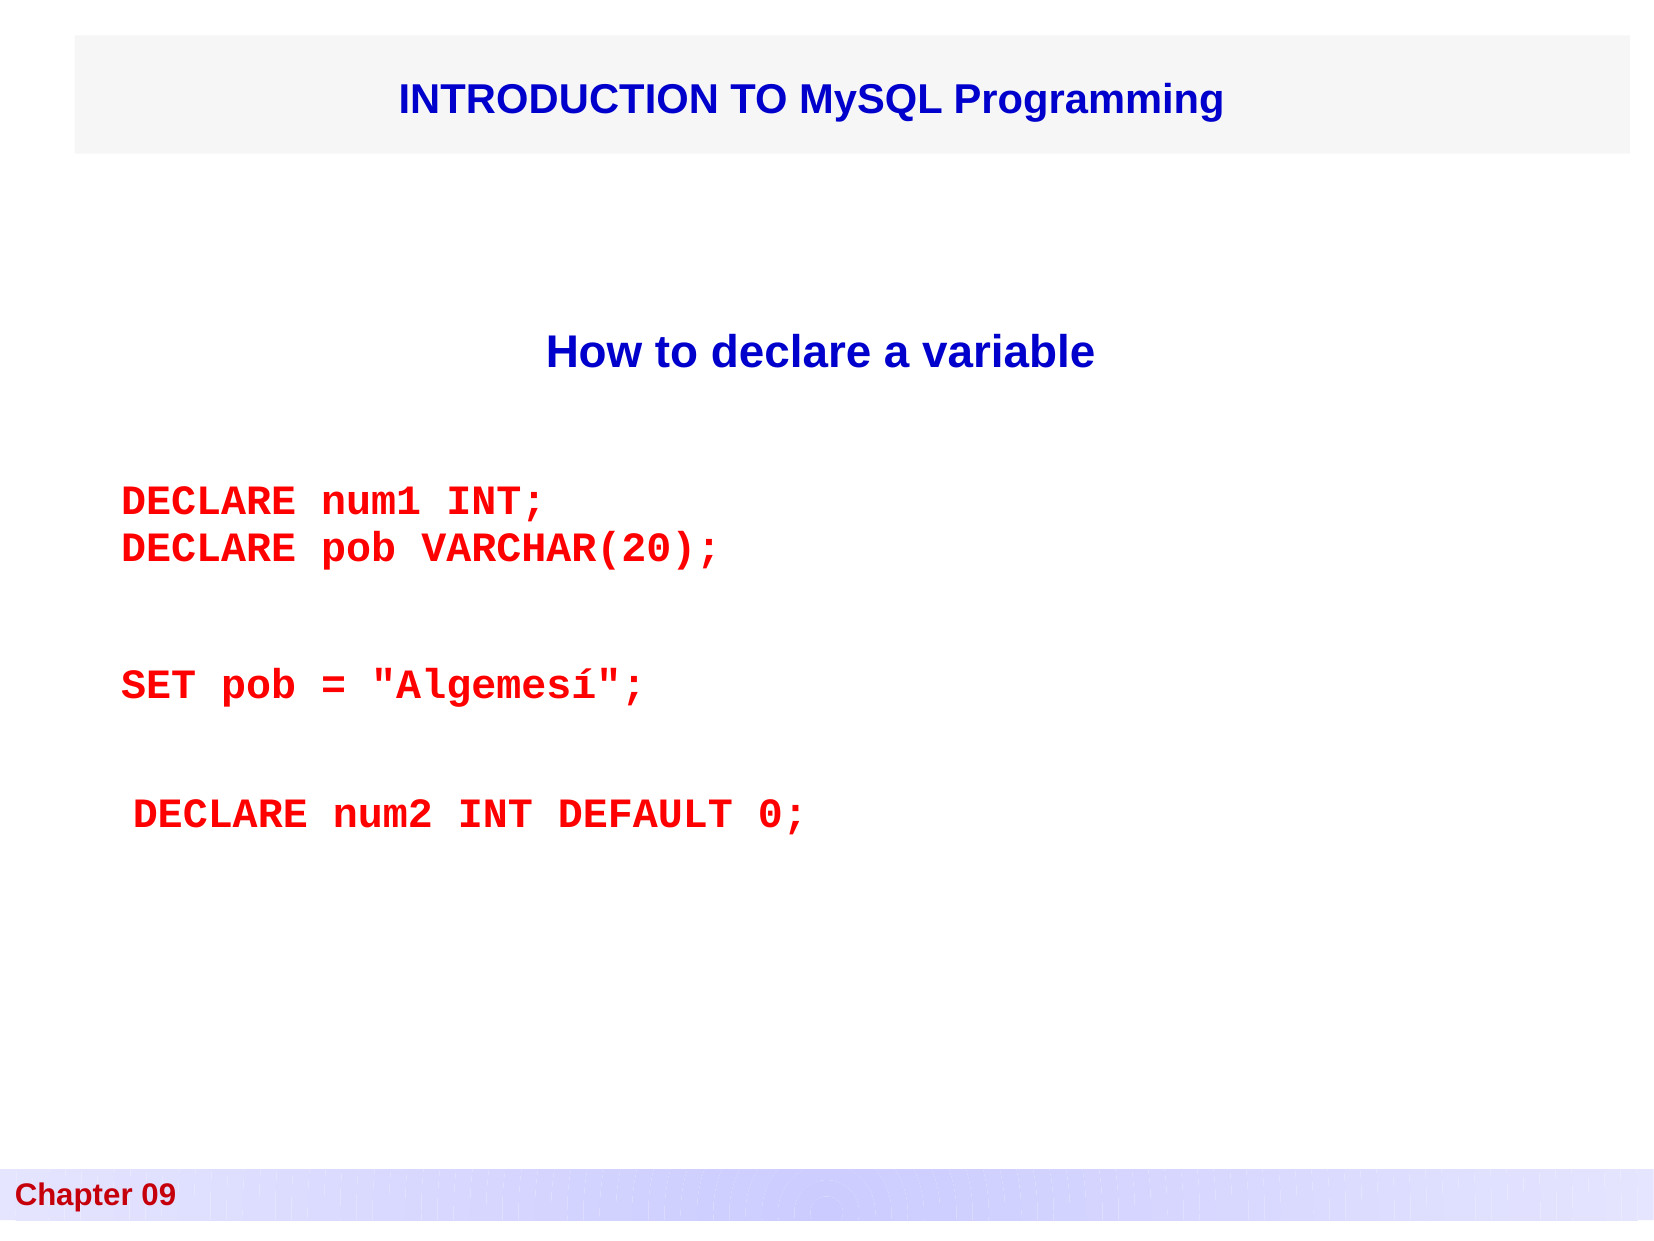

INTRODUCTION TO MySQL Programming
How to declare a variable
DECLARE num1 INT;
DECLARE pob VARCHAR(20);
SET pob = "Algemesí";
DECLARE num2 INT DEFAULT 0;
Chapter 09